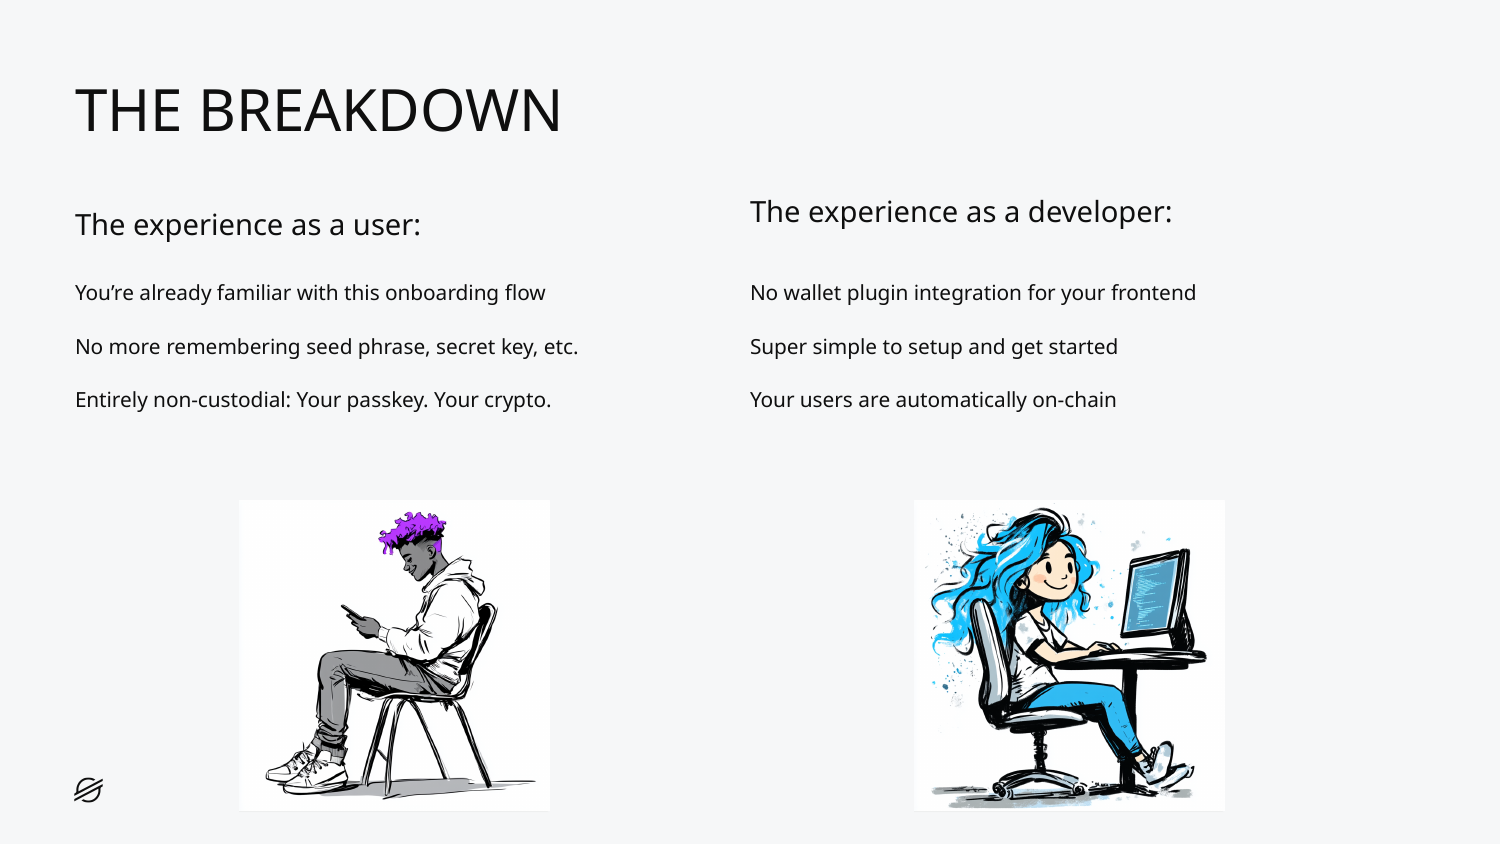

# THE BREAKDOWN
The experience as a user:
The experience as a developer:
You’re already familiar with this onboarding flow
No more remembering seed phrase, secret key, etc.
Entirely non-custodial: Your passkey. Your crypto.
No wallet plugin integration for your frontend
Super simple to setup and get started
Your users are automatically on-chain